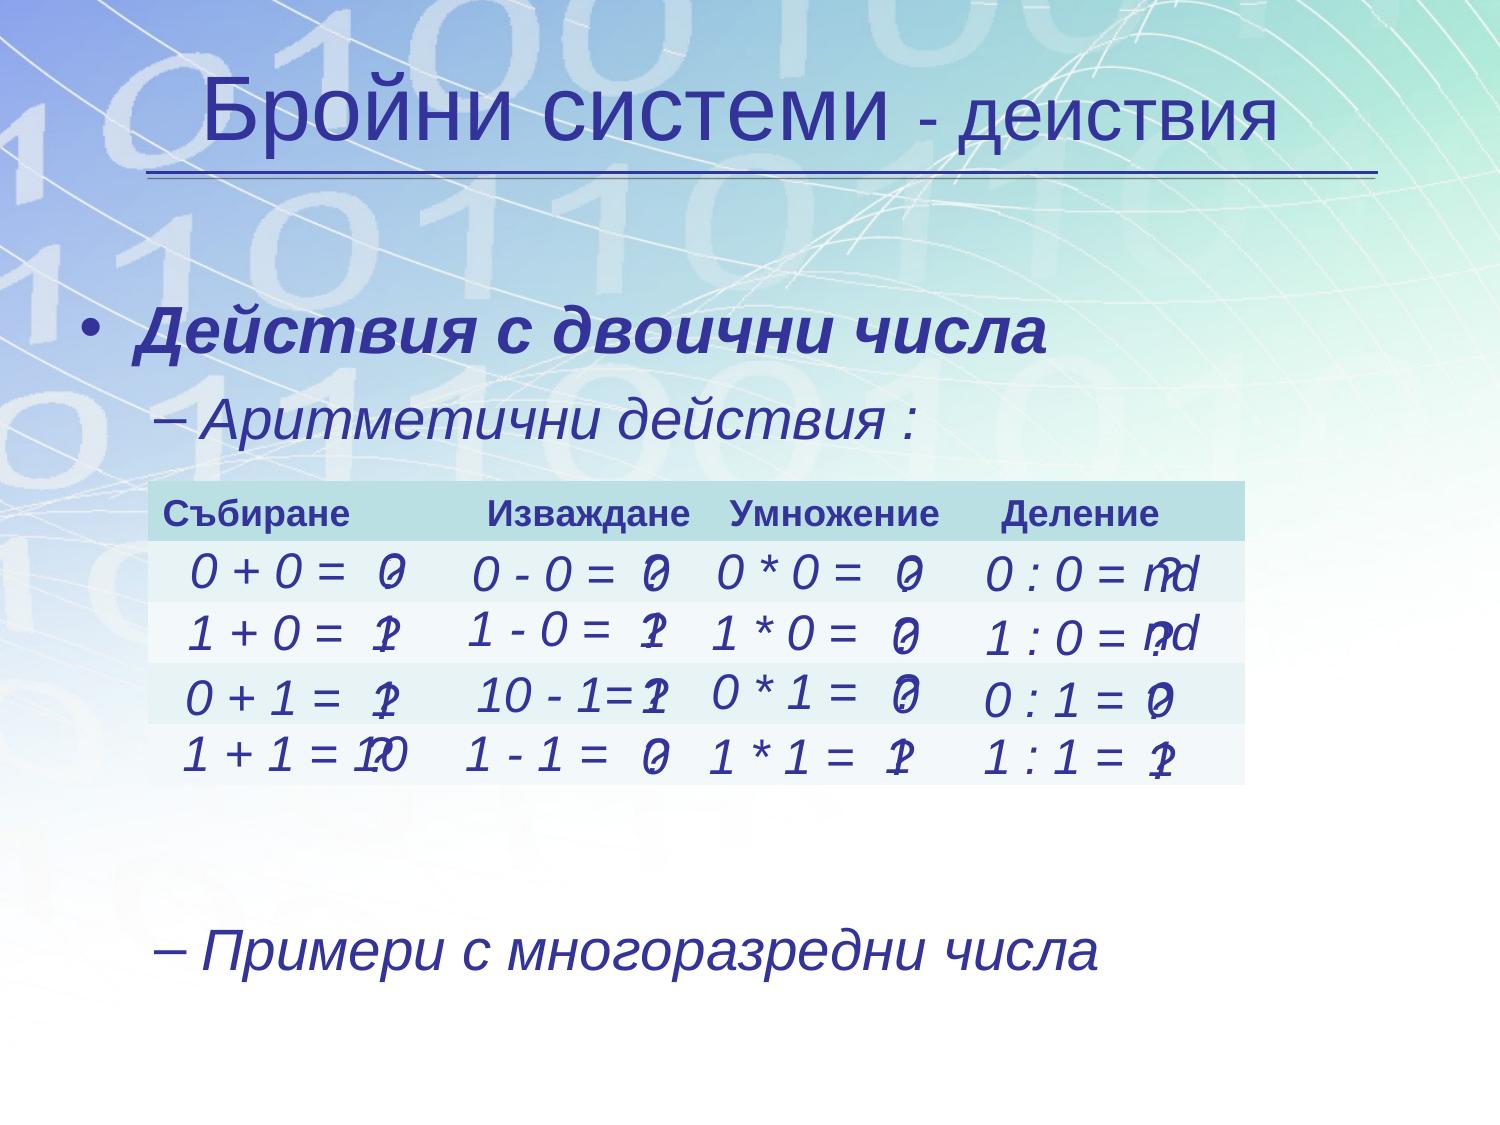

# Бройни системи - деиствия
Действия с двоични числа
Аритметични действия :
Примери с многоразредни числа
| Събиране | Изваждане | Умножение | Деление |
| --- | --- | --- | --- |
| | | | |
| | | | |
| | | | |
| | | | |
0 + 0 =
0
?
0 * 0 =
?
0
0 : 0 =
nd
0 - 0 =
0
?
?
1 - 0 =
1
?
1 + 0 =
1
1 * 0 =
nd
?
?
0
1 : 0 =
?
0 * 1 =
?
10 - 1=
?
0
1
0 + 1 =
1
0
0 : 1 =
?
?
1 - 1 =
10
1 + 1 =
?
?
1
0
1 : 1 =
1 * 1 =
?
1
?